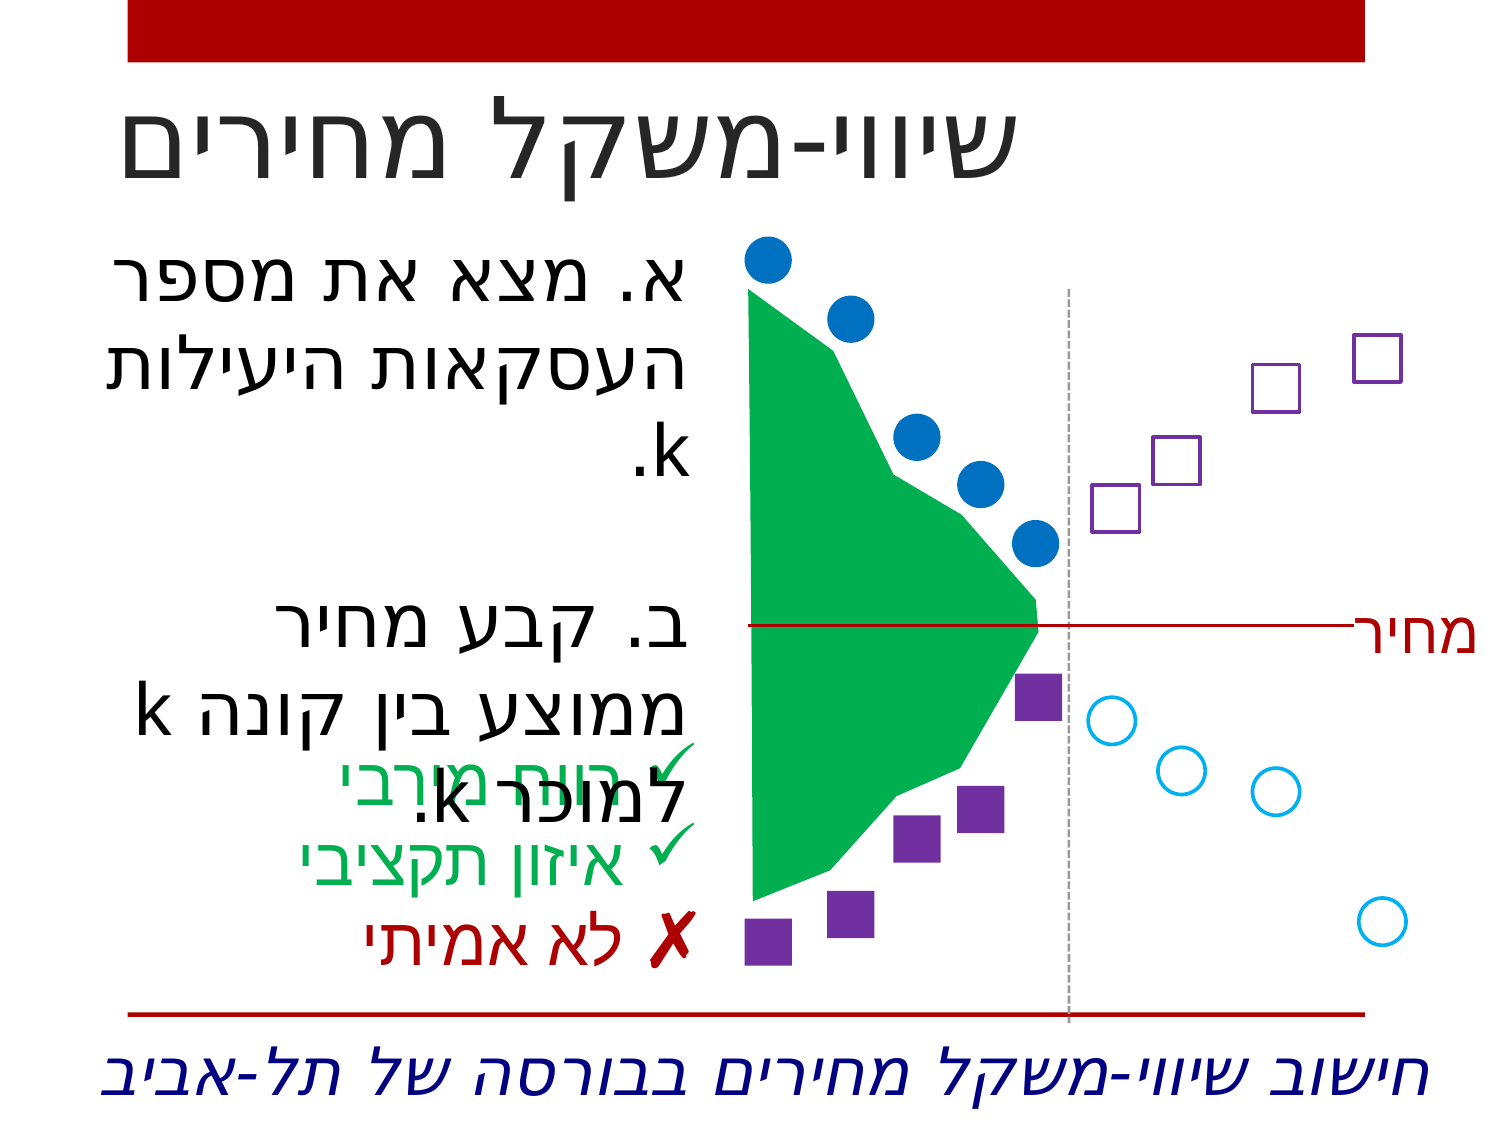

# שיווי-משקל מחירים
א. מצא את מספר העסקאות היעילות k.
ב. קבע מחיר ממוצע בין קונה k למוכר k.
מחיר
רווח מירבי
איזון תקציבי
לא אמיתי
חישוב שיווי-משקל מחירים בבורסה של תל-אביב